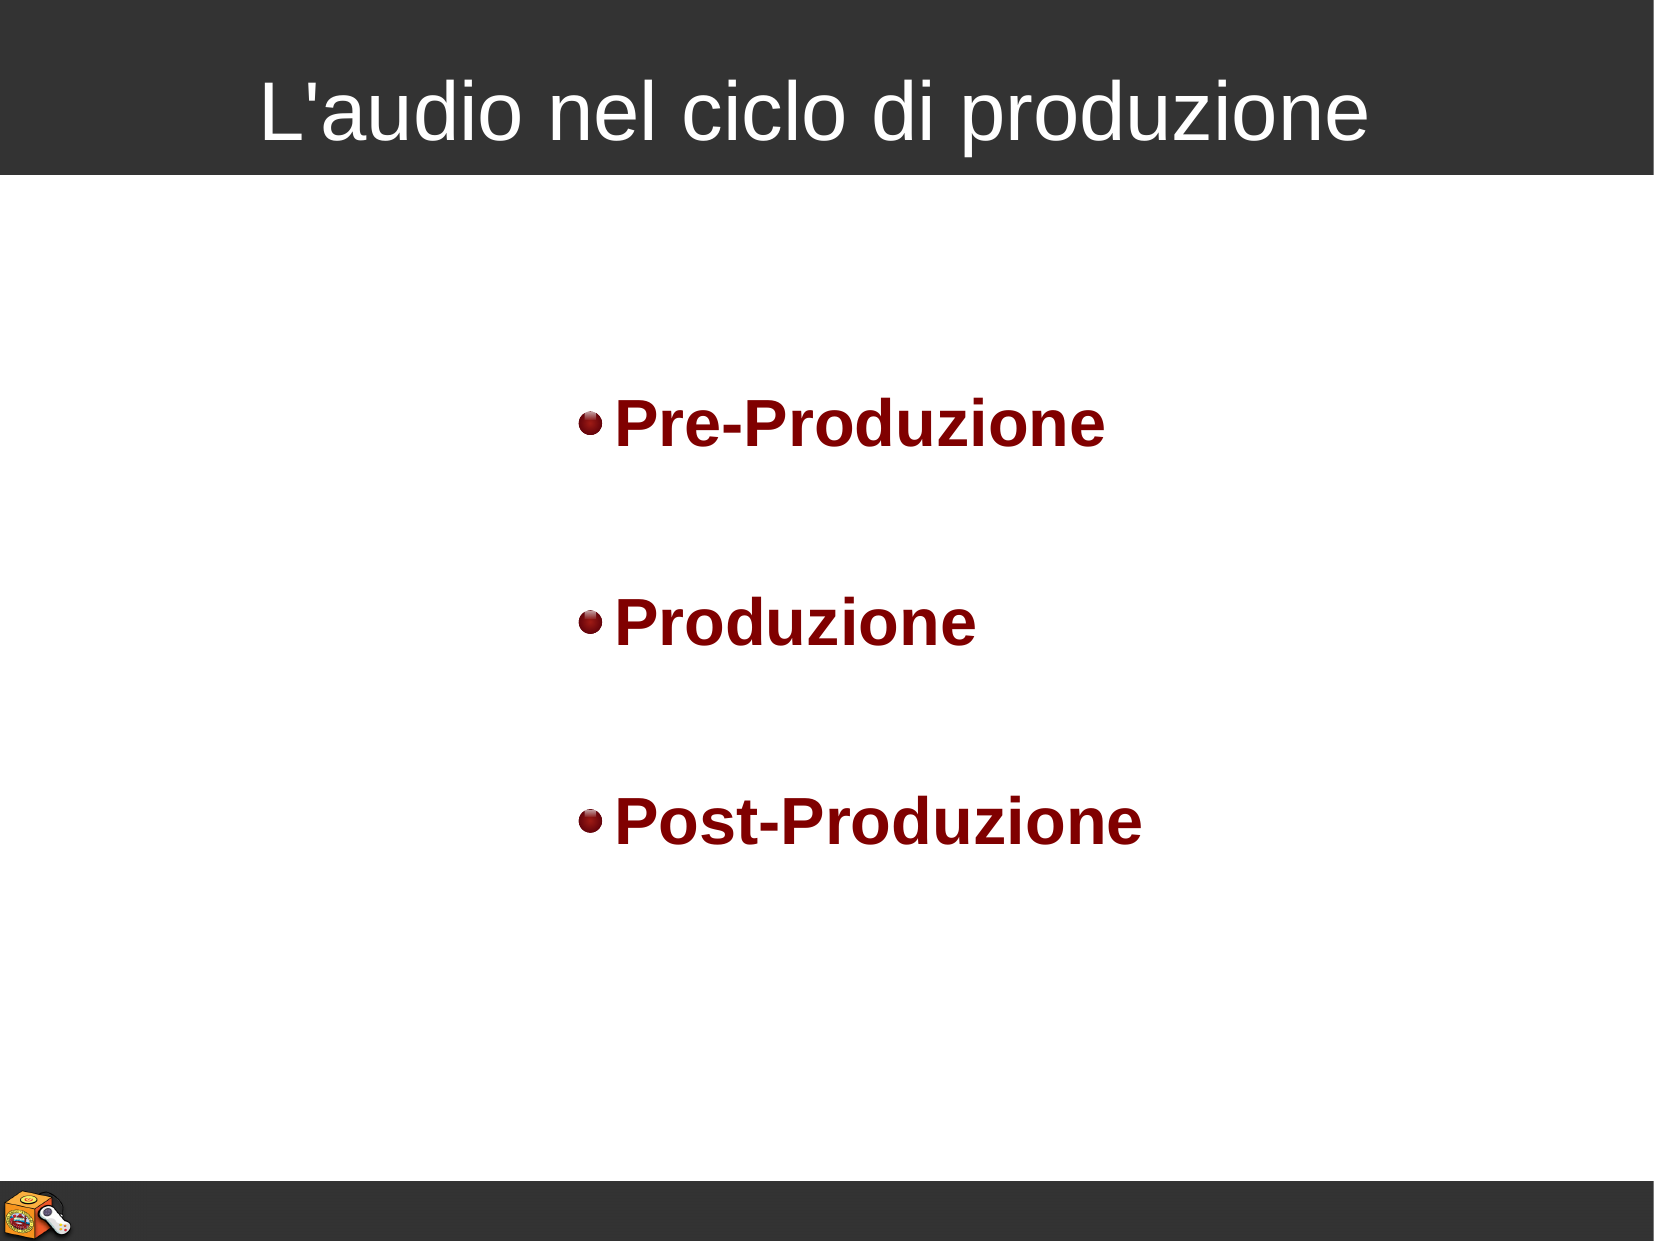

# L'audio nel ciclo di produzione
Pre-Produzione
Produzione
Post-Produzione